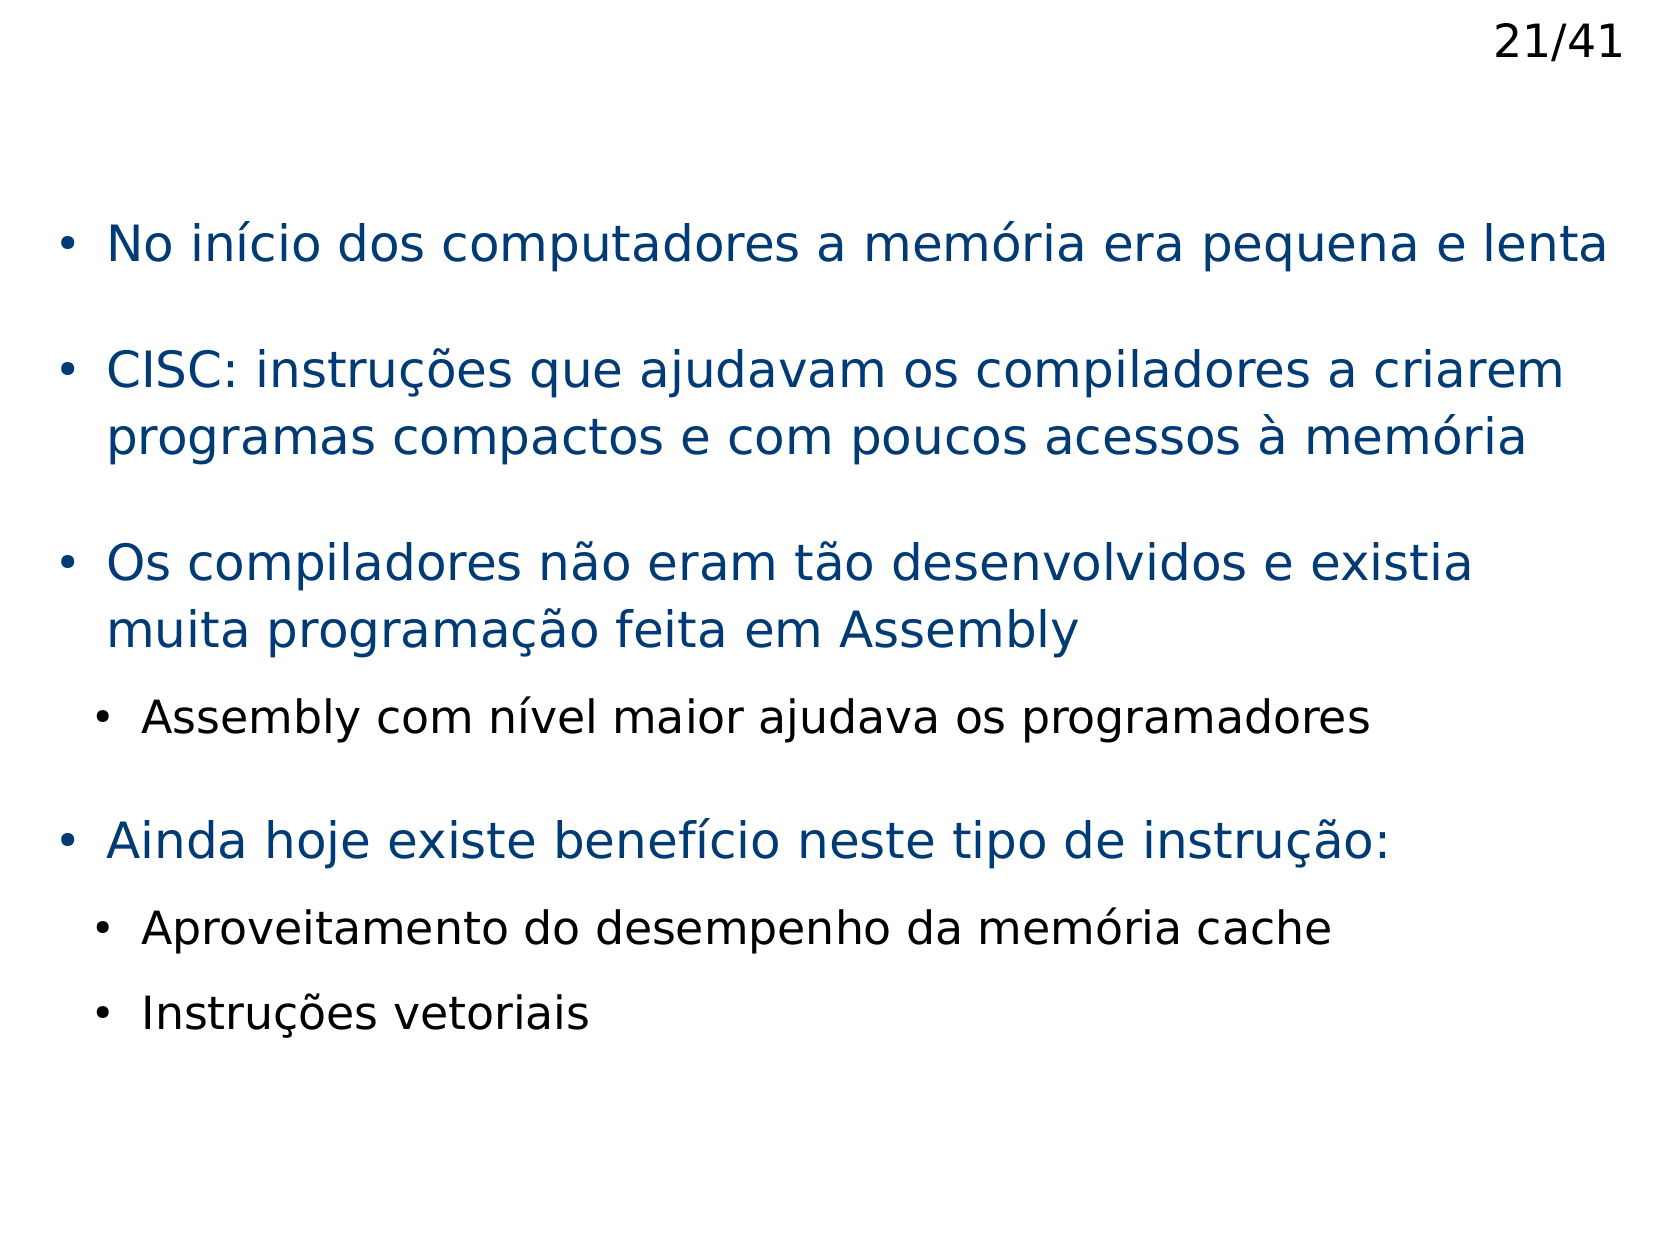

21
#
No início dos computadores a memória era pequena e lenta
CISC: instruções que ajudavam os compiladores a criarem programas compactos e com poucos acessos à memória
Os compiladores não eram tão desenvolvidos e existia muita programação feita em Assembly
Assembly com nível maior ajudava os programadores
Ainda hoje existe benefício neste tipo de instrução:
Aproveitamento do desempenho da memória cache
Instruções vetoriais